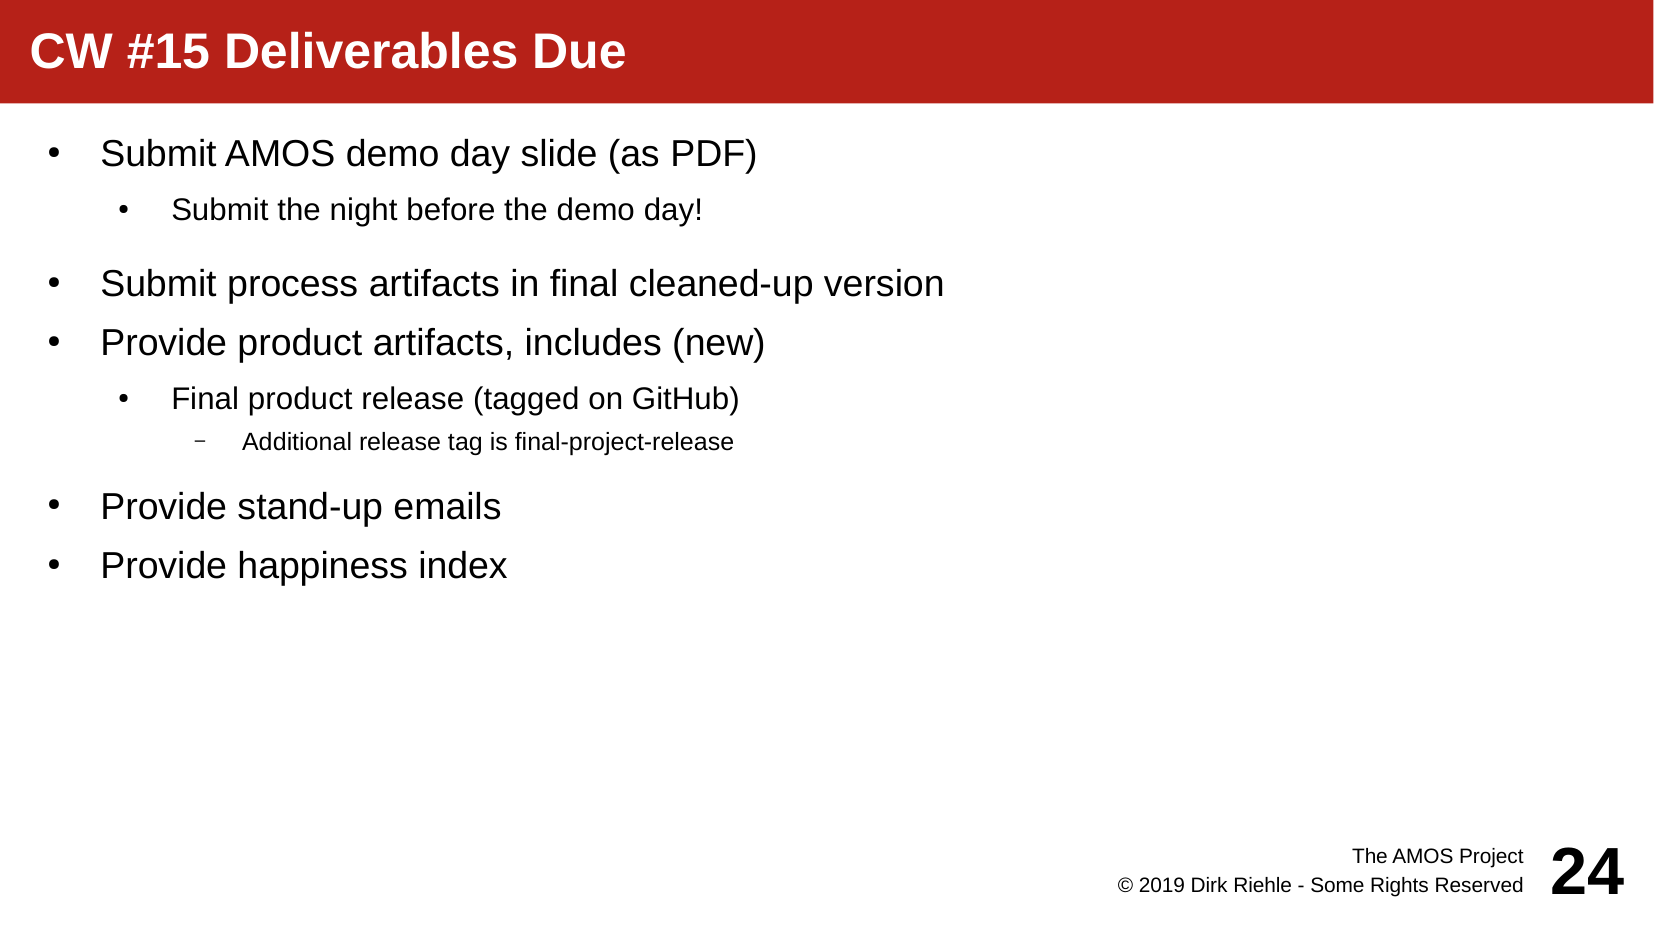

# CW #15 Deliverables Due
Submit AMOS demo day slide (as PDF)
Submit the night before the demo day!
Submit process artifacts in final cleaned-up version
Provide product artifacts, includes (new)
Final product release (tagged on GitHub)
Additional release tag is final-project-release
Provide stand-up emails
Provide happiness index
The AMOS Project
24
© 2019 Dirk Riehle - Some Rights Reserved